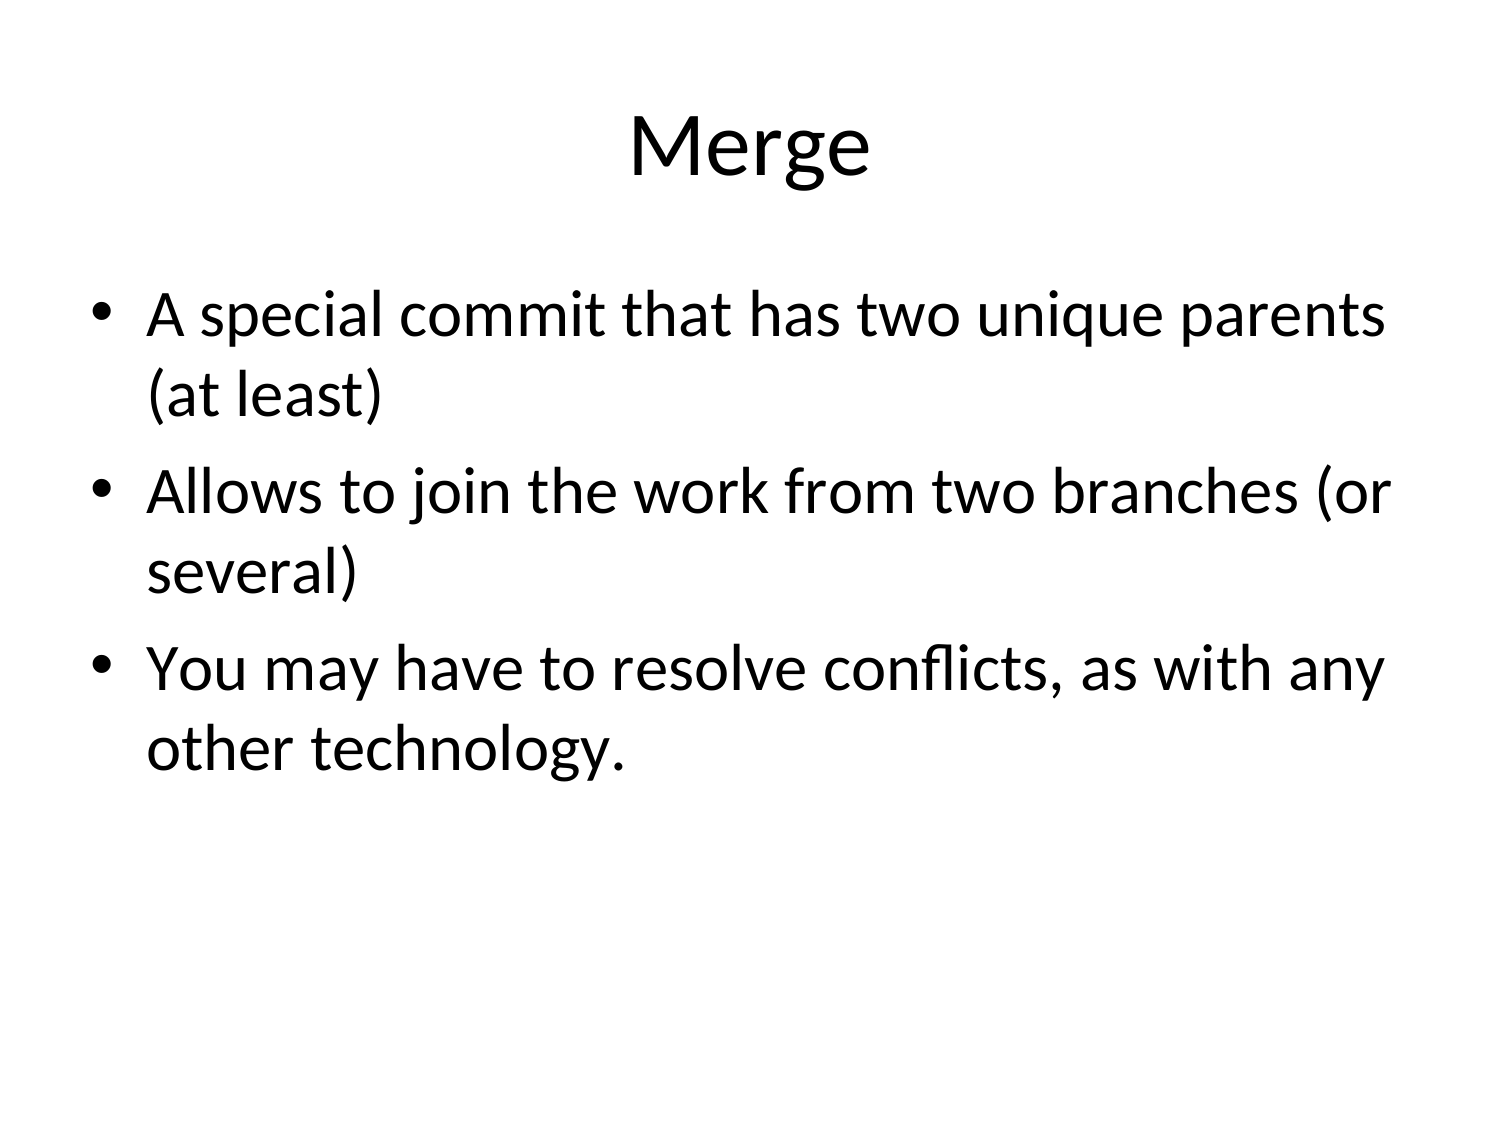

# Merge
A special commit that has two unique parents (at least)
Allows to join the work from two branches (or several)
You may have to resolve conflicts, as with any other technology.